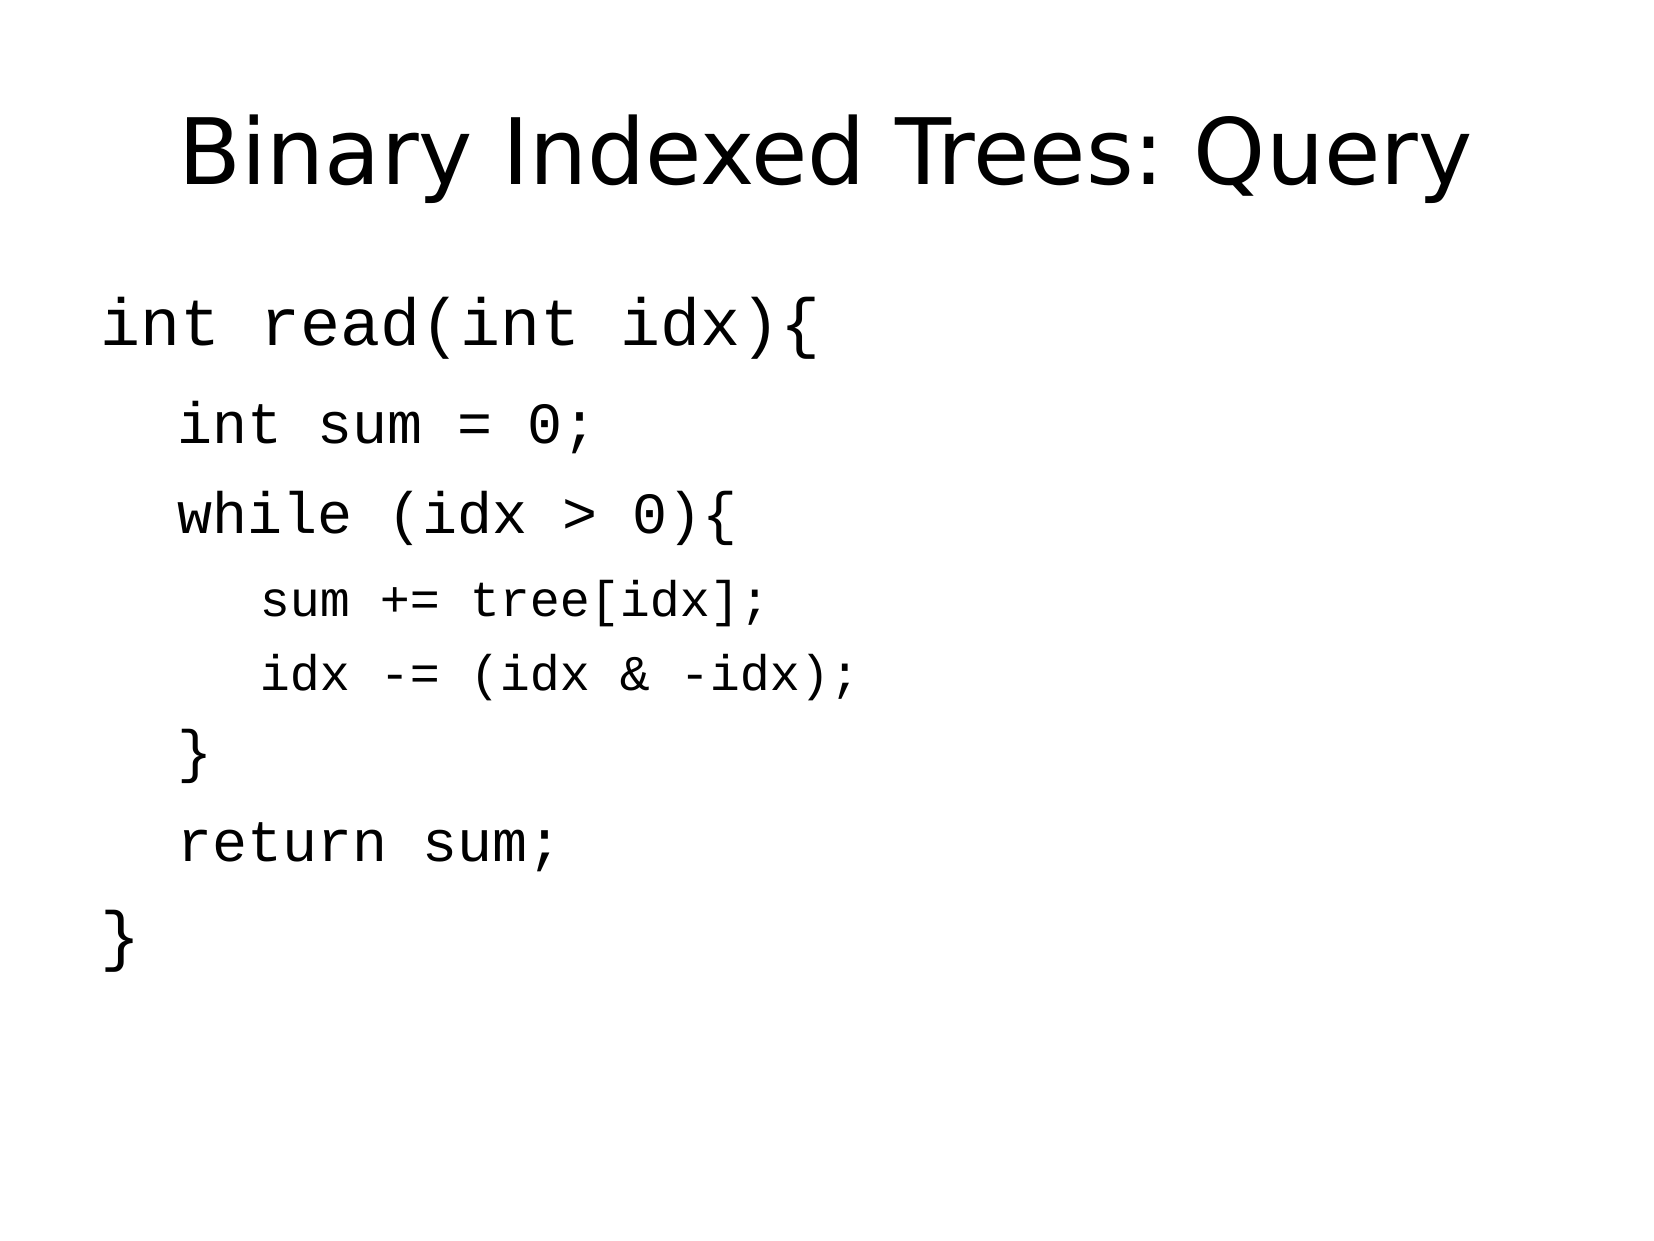

# Binary Indexed Trees: Query
int read(int idx){
int sum = 0;
while (idx > 0){
sum += tree[idx];
idx -= (idx & -idx);
}
return sum;
}